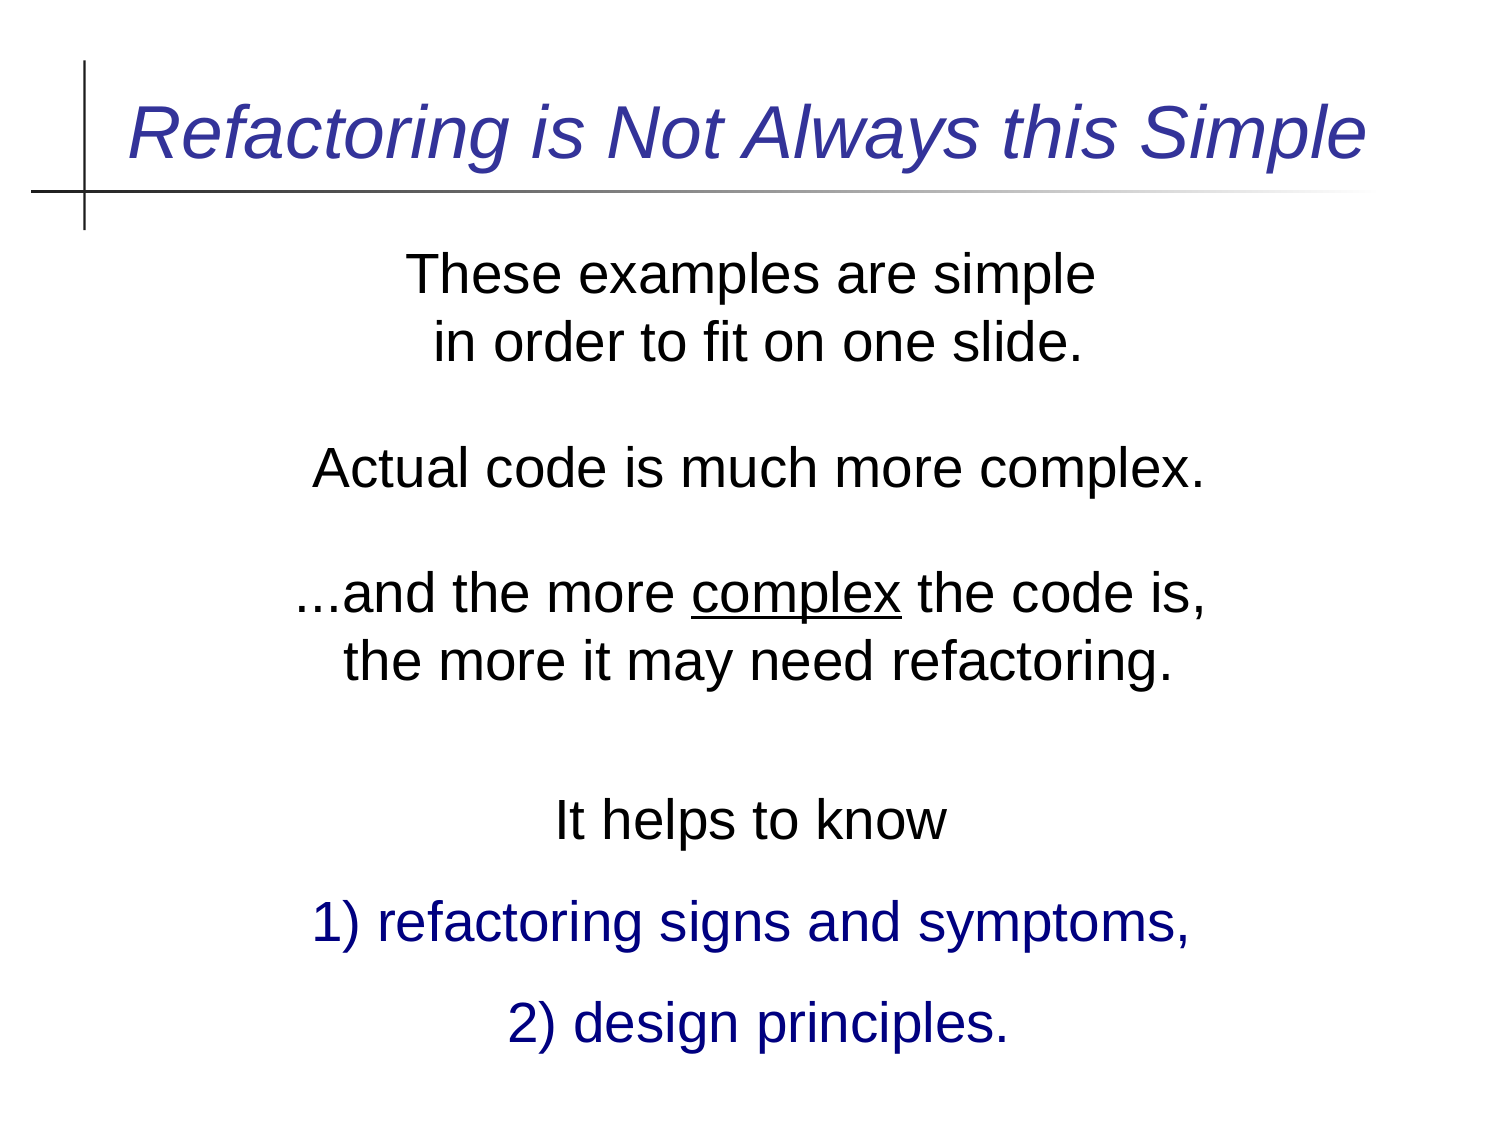

# Refactoring is Not Always this Simple
These examples are simple
in order to fit on one slide.
Actual code is much more complex.
...and the more complex the code is,
the more it may need refactoring.
It helps to know
1) refactoring signs and symptoms,
2) design principles.